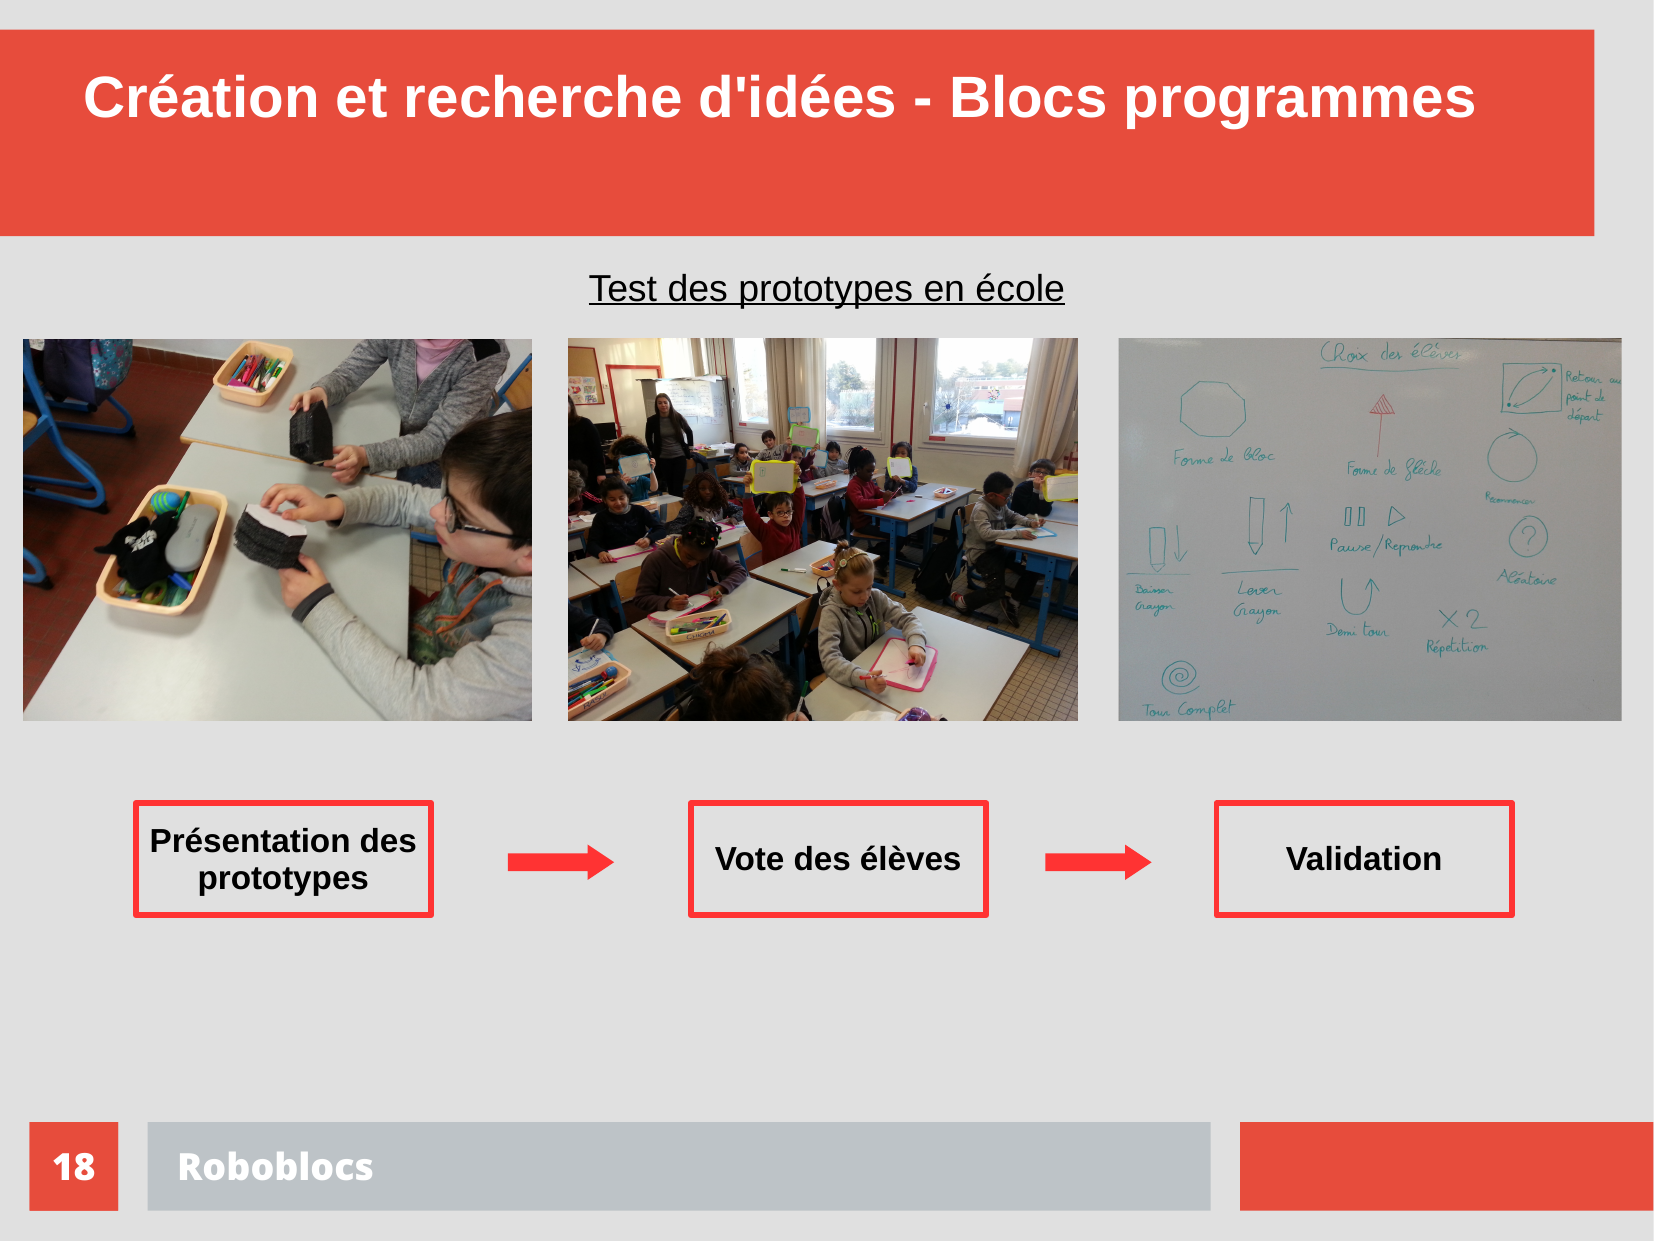

# Création et recherche d'idées - Blocs programmes
Test des prototypes en école
Présentation des
prototypes
Vote des élèves
Validation
18
Roboblocs